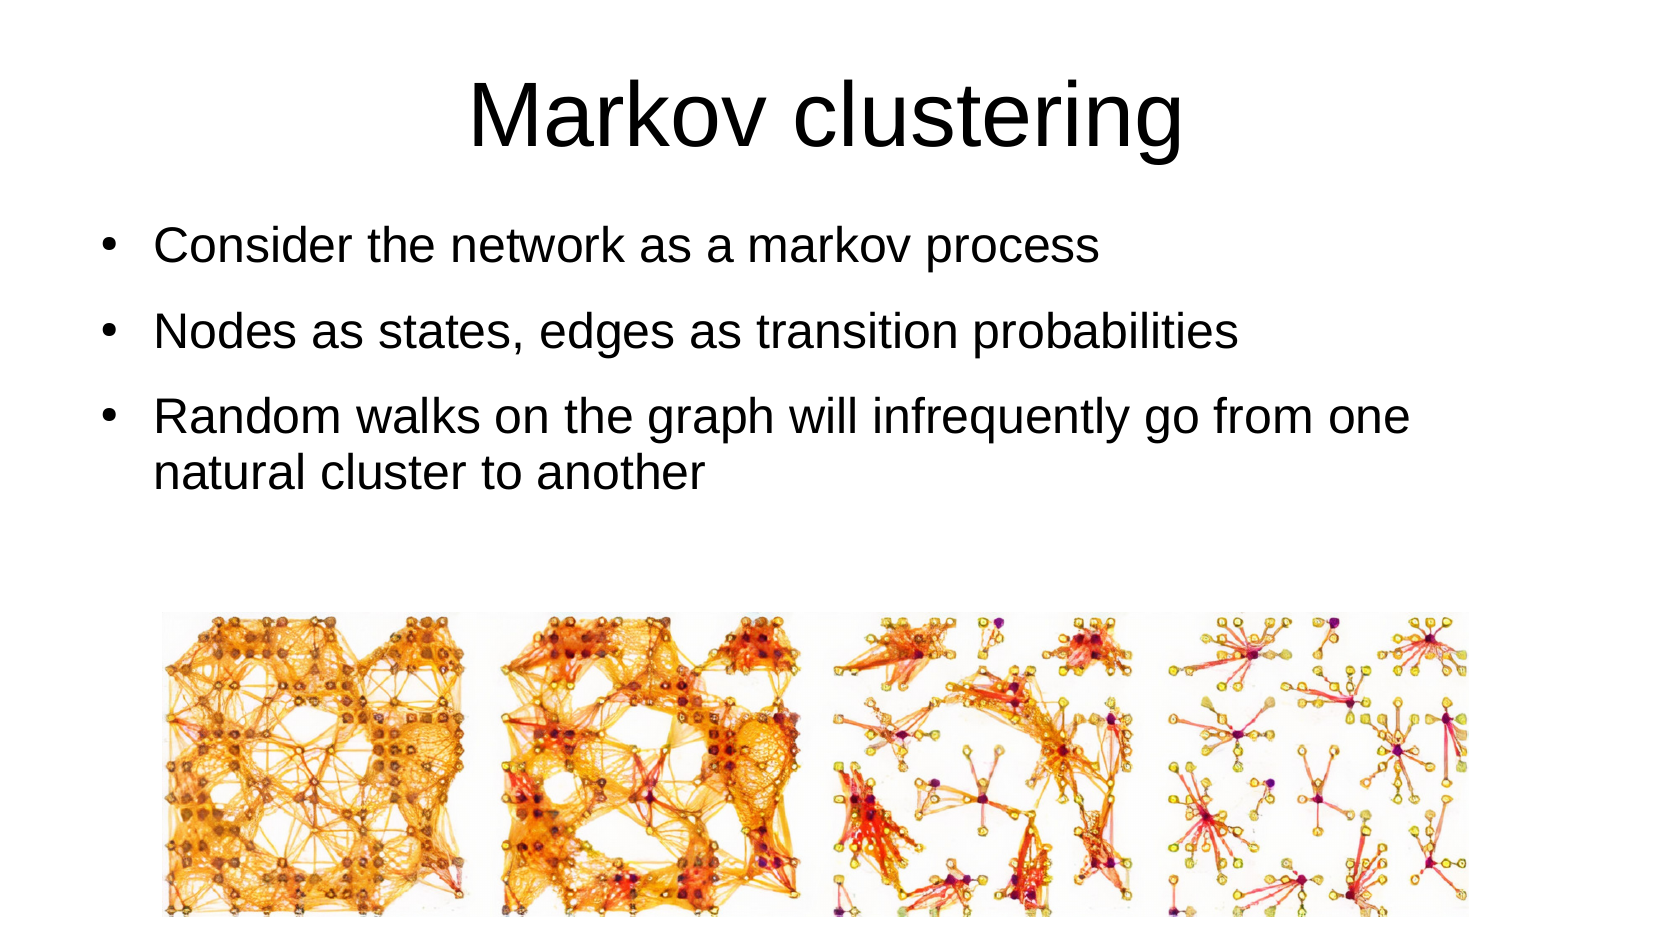

# Markov clustering
Consider the network as a markov process
Nodes as states, edges as transition probabilities
Random walks on the graph will infrequently go from one natural cluster to another